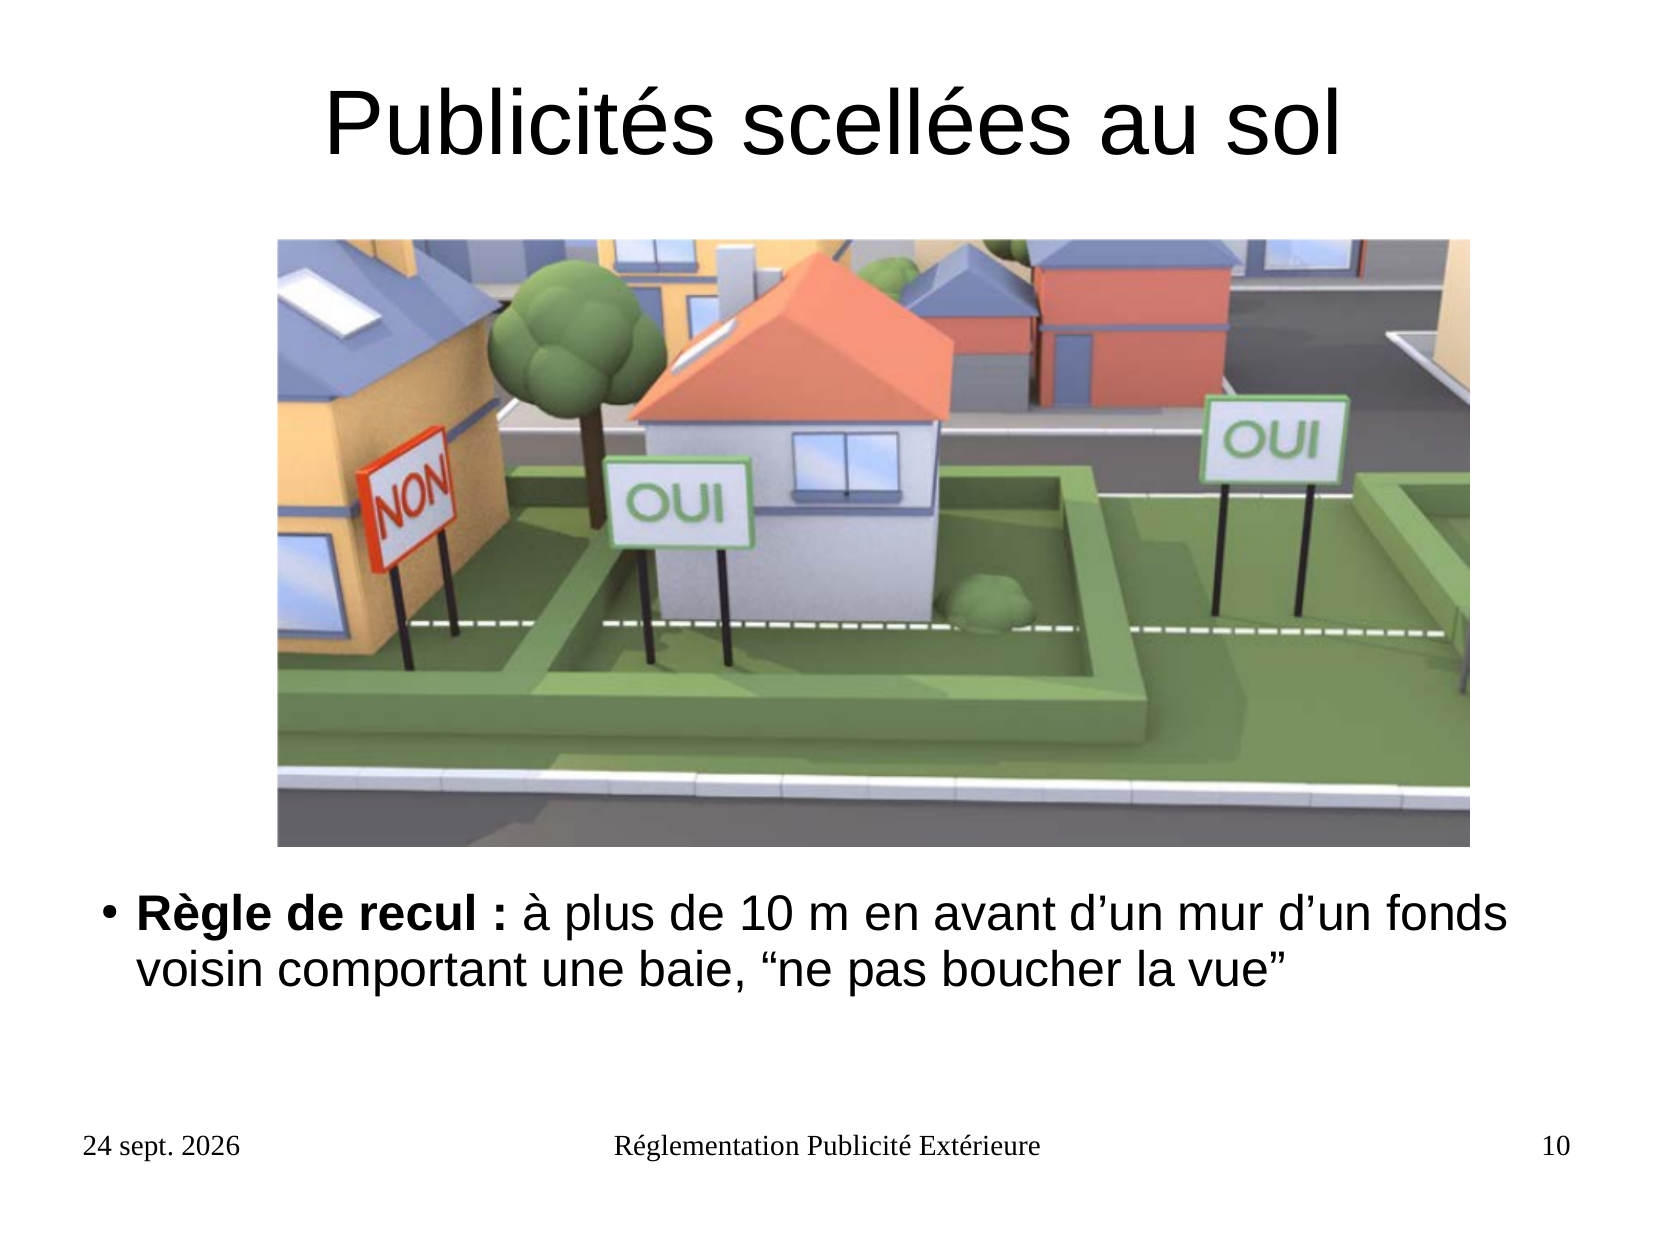

# Publicités scellées au sol
Règle de recul : à plus de 10 m en avant d’un mur d’un fonds voisin comportant une baie, “ne pas boucher la vue”
Réglementation Publicité Extérieure
10